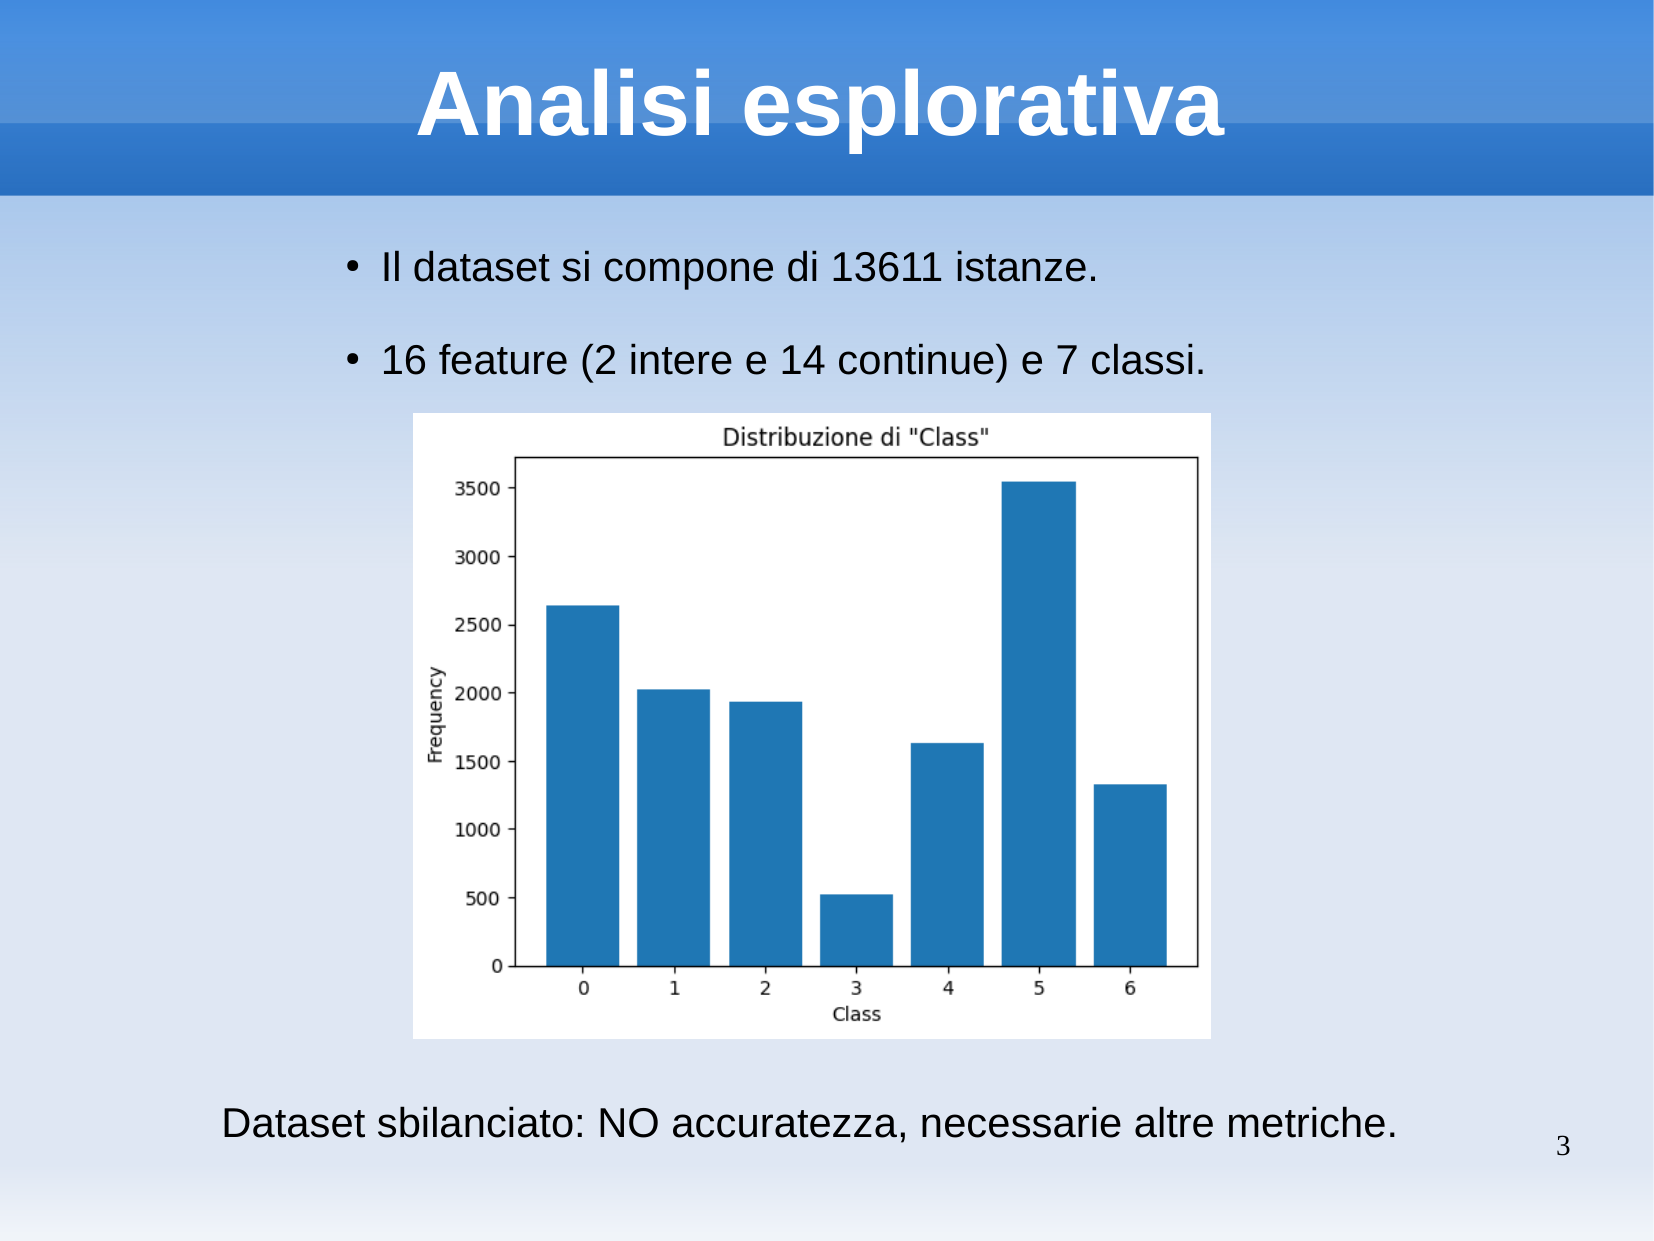

# Analisi esplorativa
Il dataset si compone di 13611 istanze.
16 feature (2 intere e 14 continue) e 7 classi.
Dataset sbilanciato: NO accuratezza, necessarie altre metriche.
3